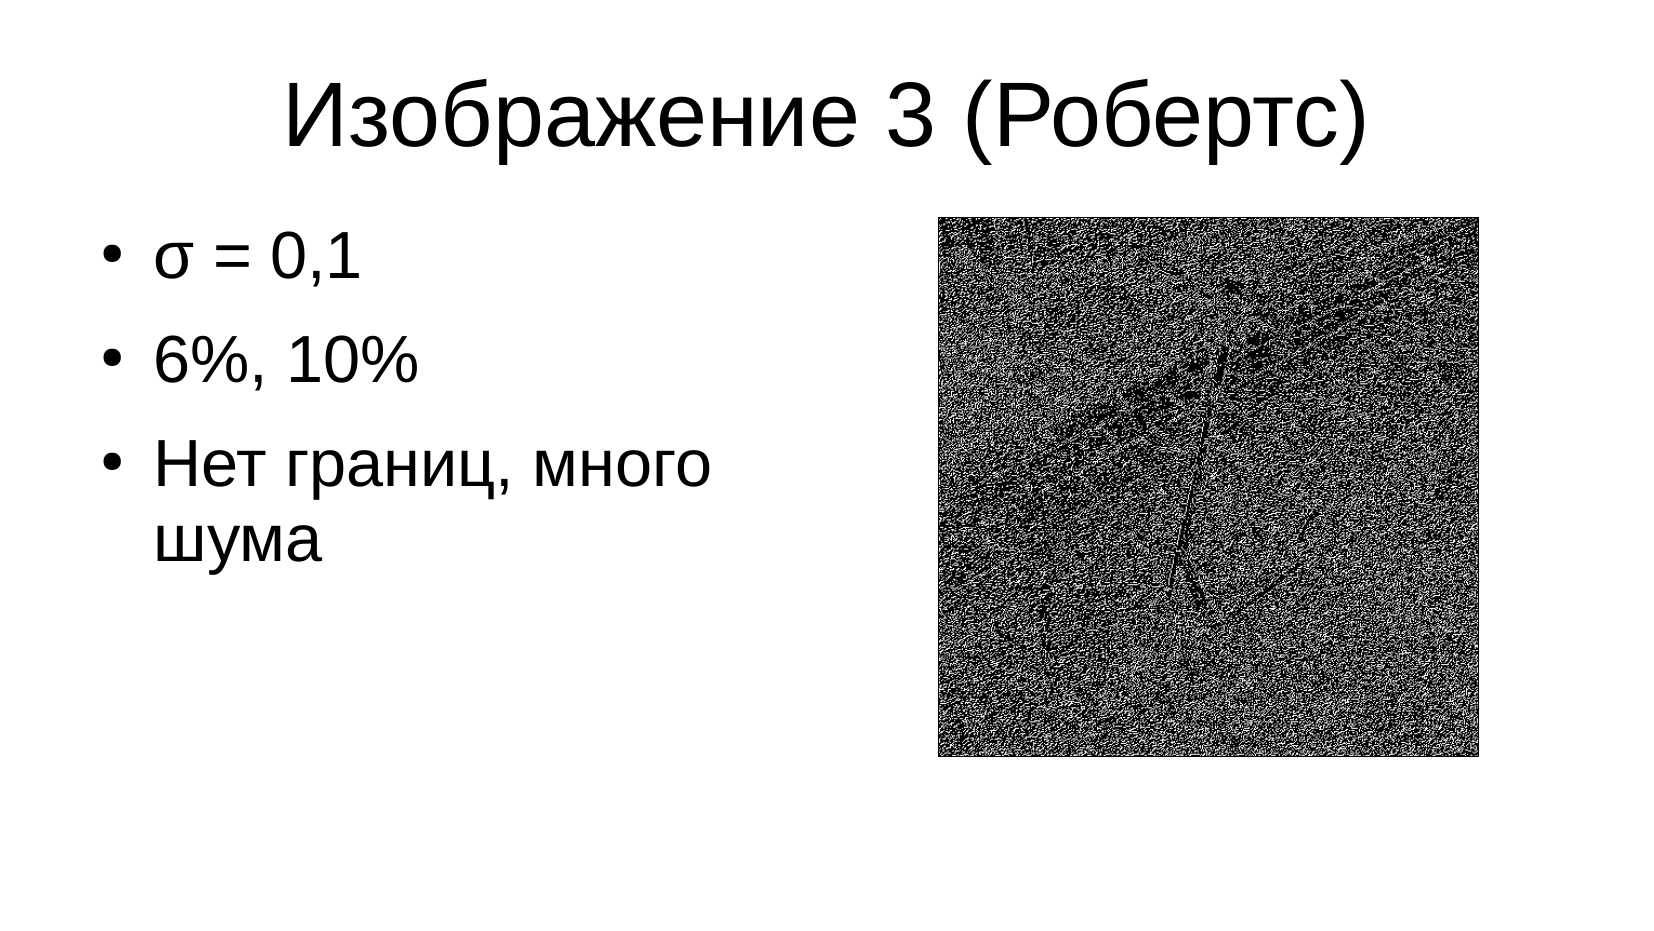

# Изображение 3 (Робертс)
σ = 0,1
6%, 10%
Нет границ, много шума